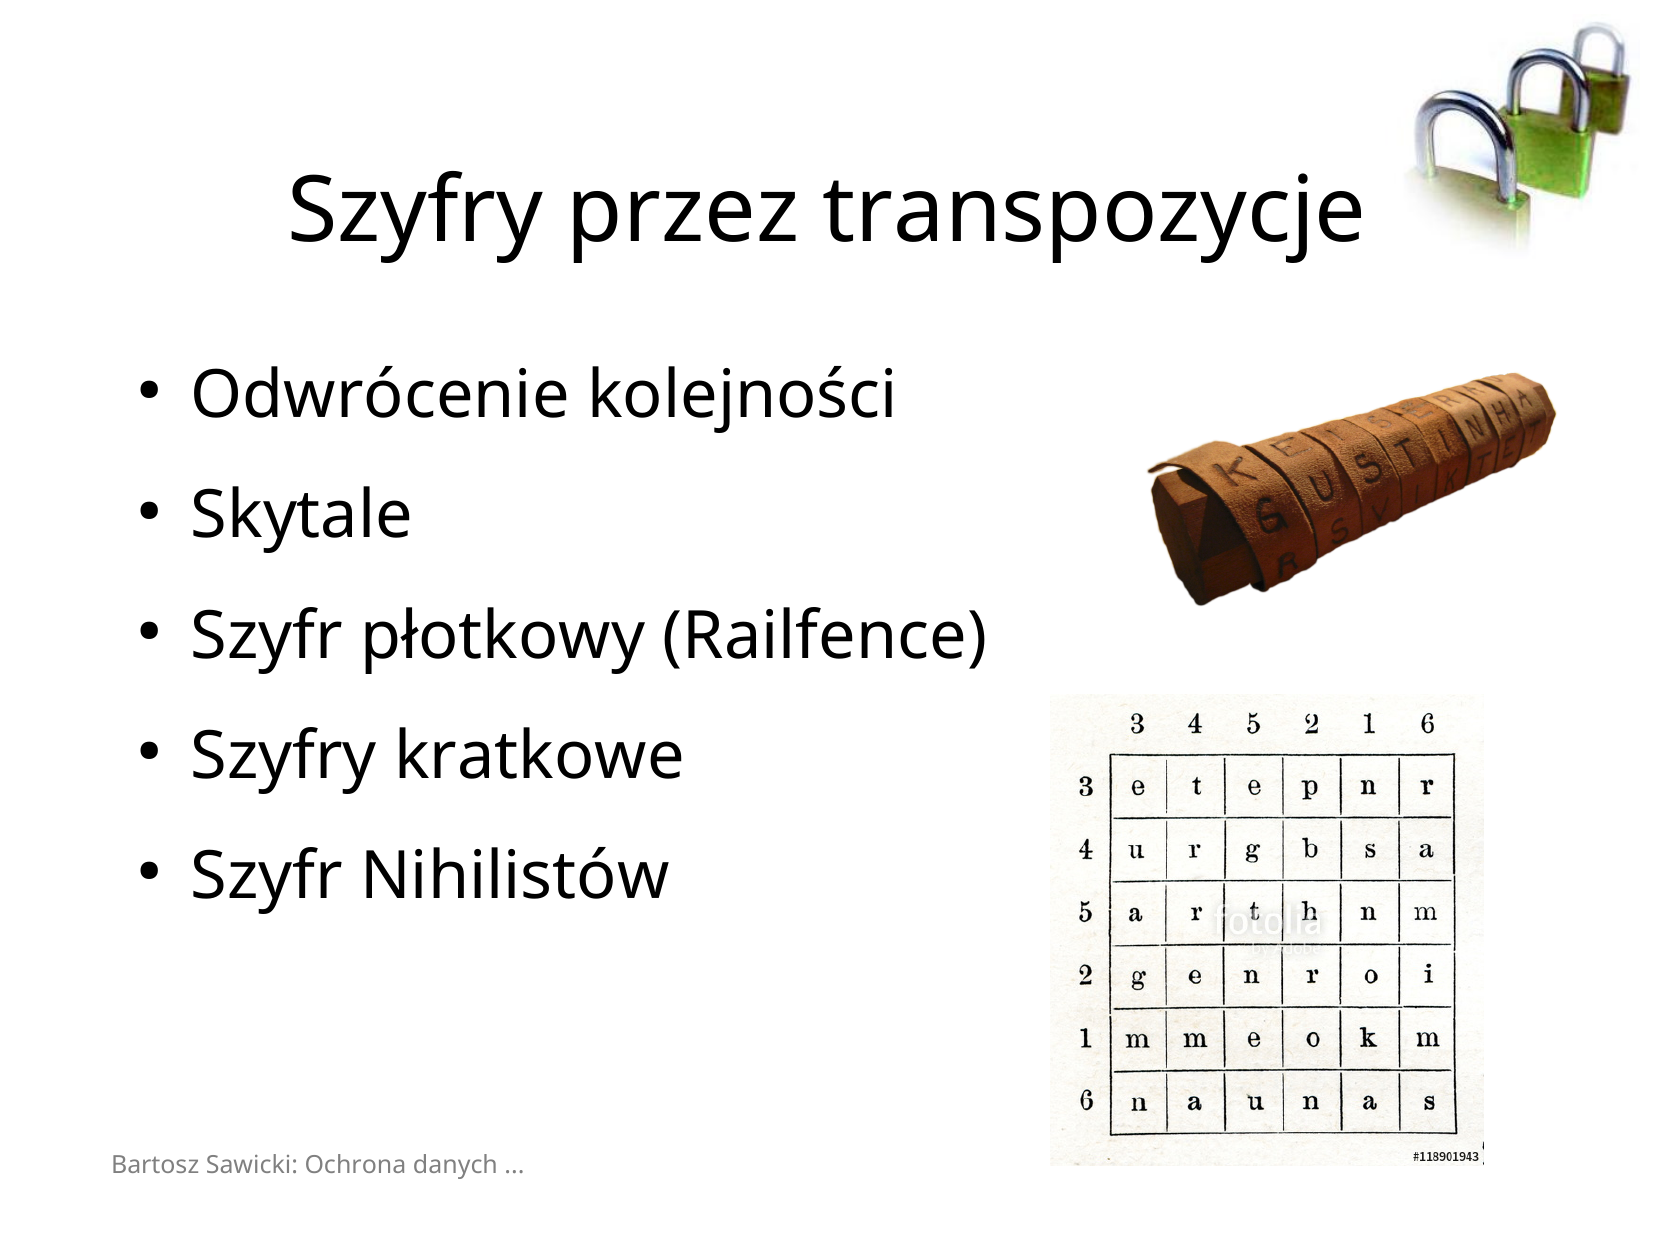

# Szyfry przez transpozycje
Odwrócenie kolejności
Skytale
Szyfr płotkowy (Railfence)
Szyfry kratkowe
Szyfr Nihilistów